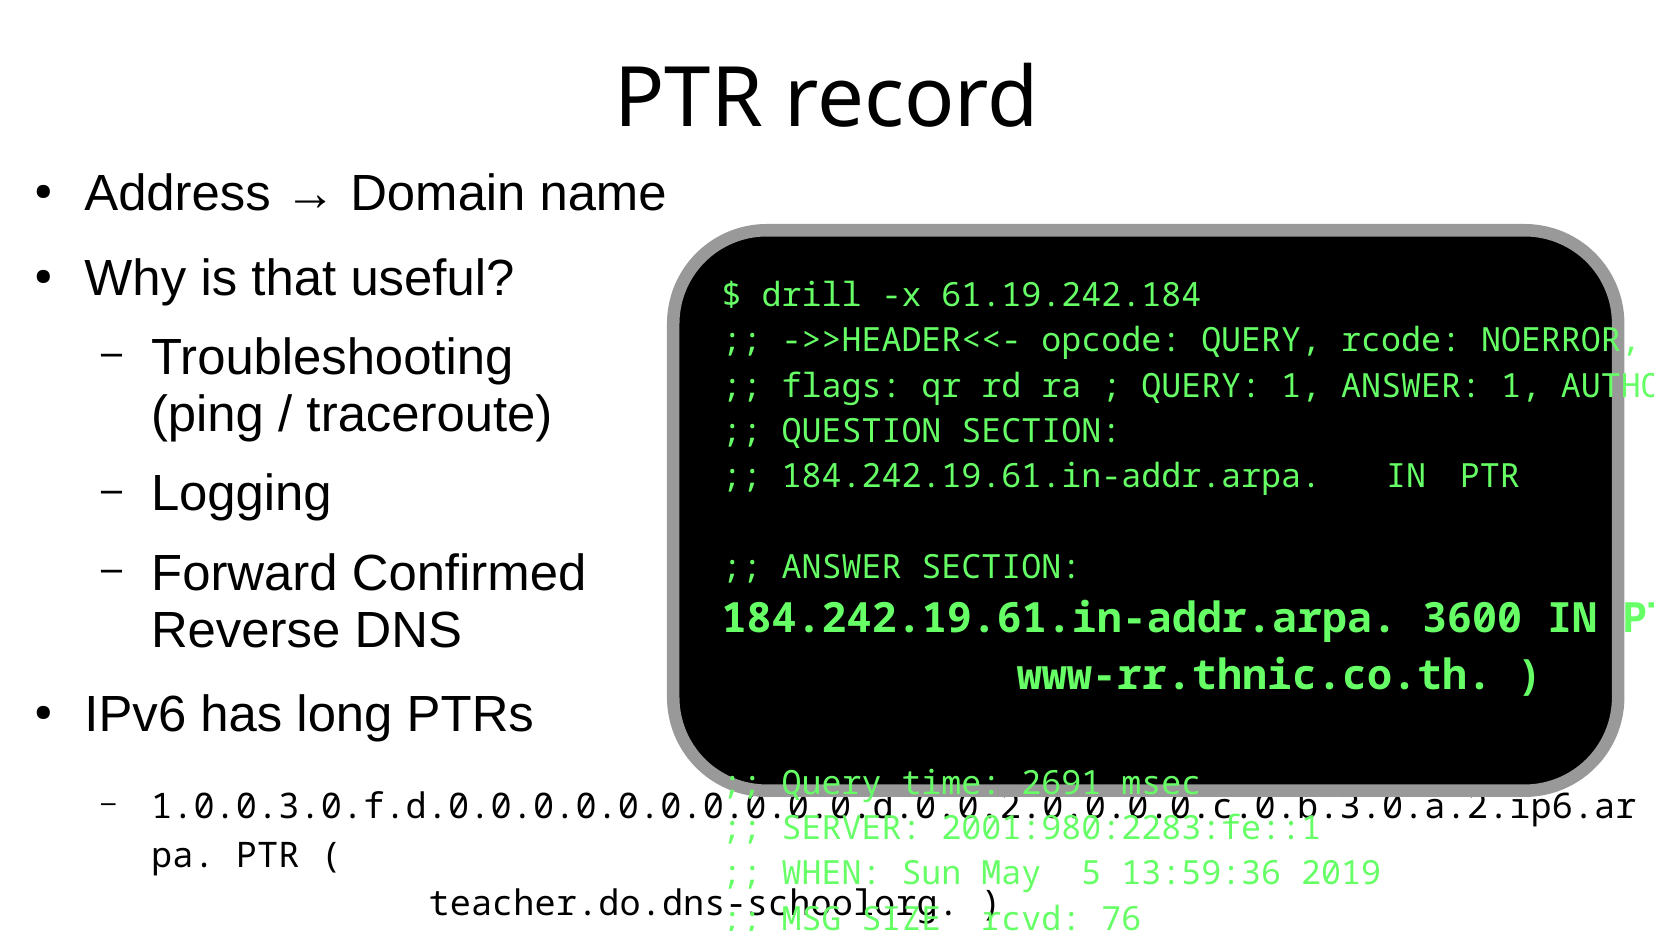

# PTR record
Address → Domain name
Why is that useful?
Troubleshooting
(ping / traceroute)
Logging
Forward Confirmed
Reverse DNS
IPv6 has long PTRs
1.0.0.3.0.f.d.0.0.0.0.0.0.0.0.0.0.d.0.0.2.0.0.0.0.c.0.b.3.0.a.2.ip6.arpa. PTR (
				teacher.do.dns-schoolorg. )
$ drill -x 61.19.242.184
;; ->>HEADER<<- opcode: QUERY, rcode: NOERROR, id: 6
;; flags: qr rd ra ; QUERY: 1, ANSWER: 1, AUTHORITY:
;; QUESTION SECTION:
;; 184.242.19.61.in-addr.arpa.	IN	PTR
;; ANSWER SECTION:
184.242.19.61.in-addr.arpa. 3600 IN PTR (
				www-rr.thnic.co.th. )
;; Query time: 2691 msec
;; SERVER: 2001:980:2283:fe::1
;; WHEN: Sun May 5 13:59:36 2019
;; MSG SIZE rcvd: 76